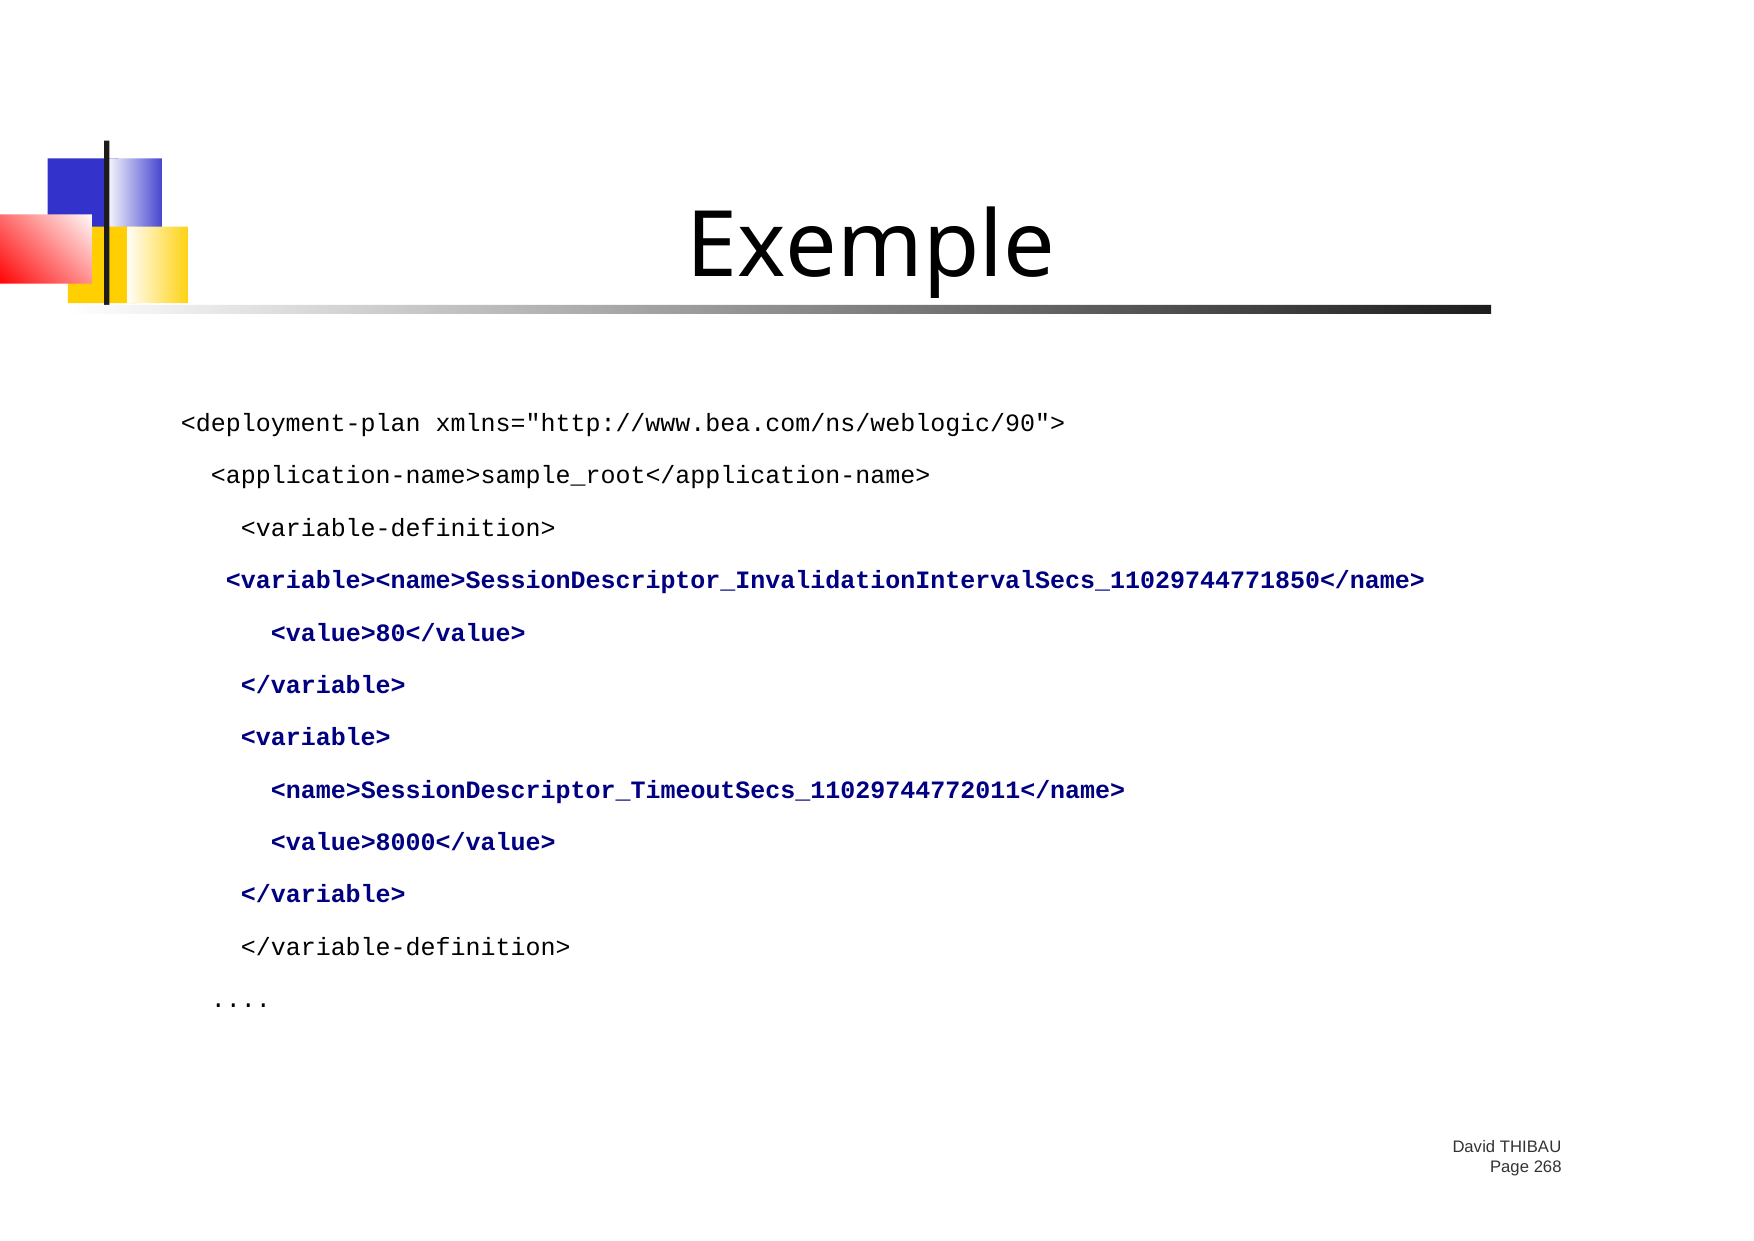

# Exemple
<deployment-plan xmlns="http://www.bea.com/ns/weblogic/90">
 <application-name>sample_root</application-name>
 <variable-definition>
 <variable><name>SessionDescriptor_InvalidationIntervalSecs_11029744771850</name>
 <value>80</value>
 </variable>
 <variable>
 <name>SessionDescriptor_TimeoutSecs_11029744772011</name>
 <value>8000</value>
 </variable>
 </variable-definition>
 ....